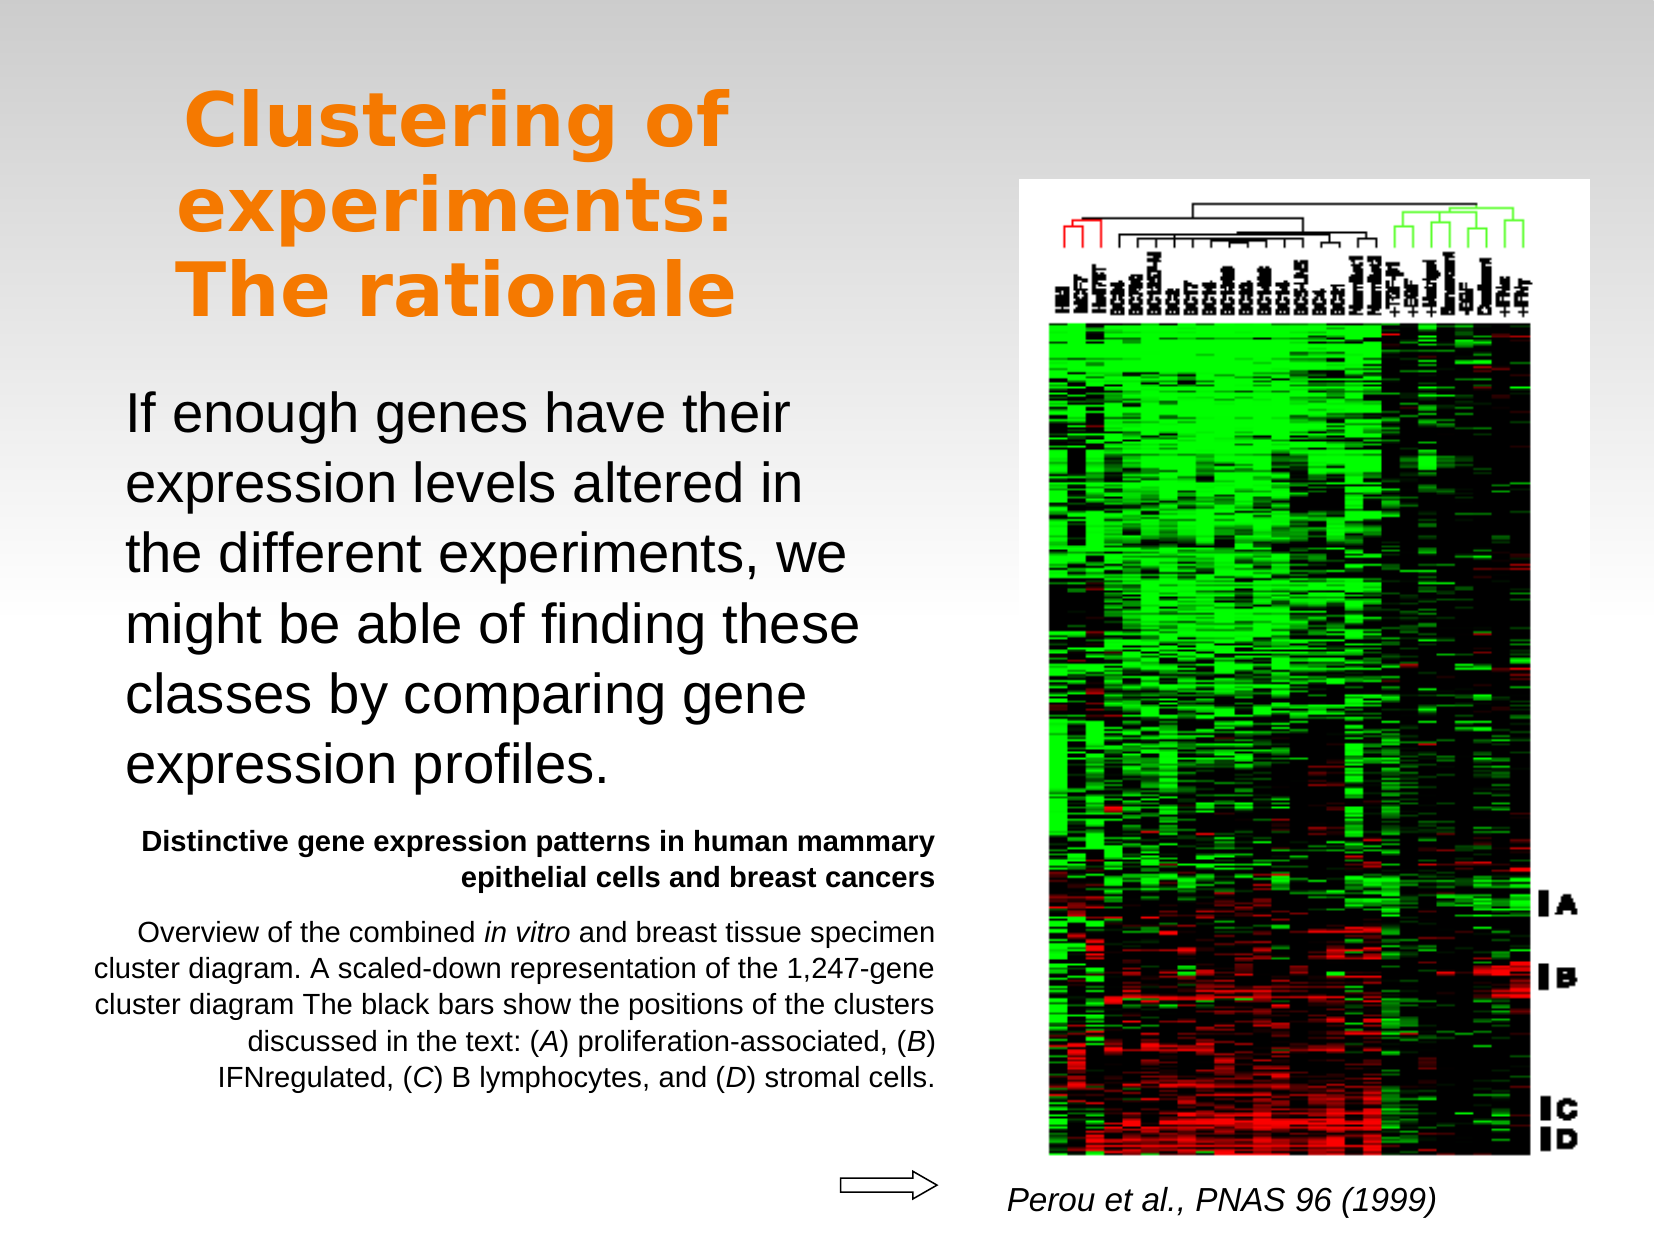

# Clustering of experiments: The rationale
If enough genes have their expression levels altered in the different experiments, we might be able of finding these classes by comparing gene expression profiles.
Distinctive gene expression patterns in human mammary epithelial cells and breast cancers
Overview of the combined in vitro and breast tissue specimen cluster diagram. A scaled-down representation of the 1,247-gene cluster diagram The black bars show the positions of the clusters discussed in the text: (A) proliferation-associated, (B) IFNregulated, (C) B lymphocytes, and (D) stromal cells.
Perou et al., PNAS 96 (1999)‏